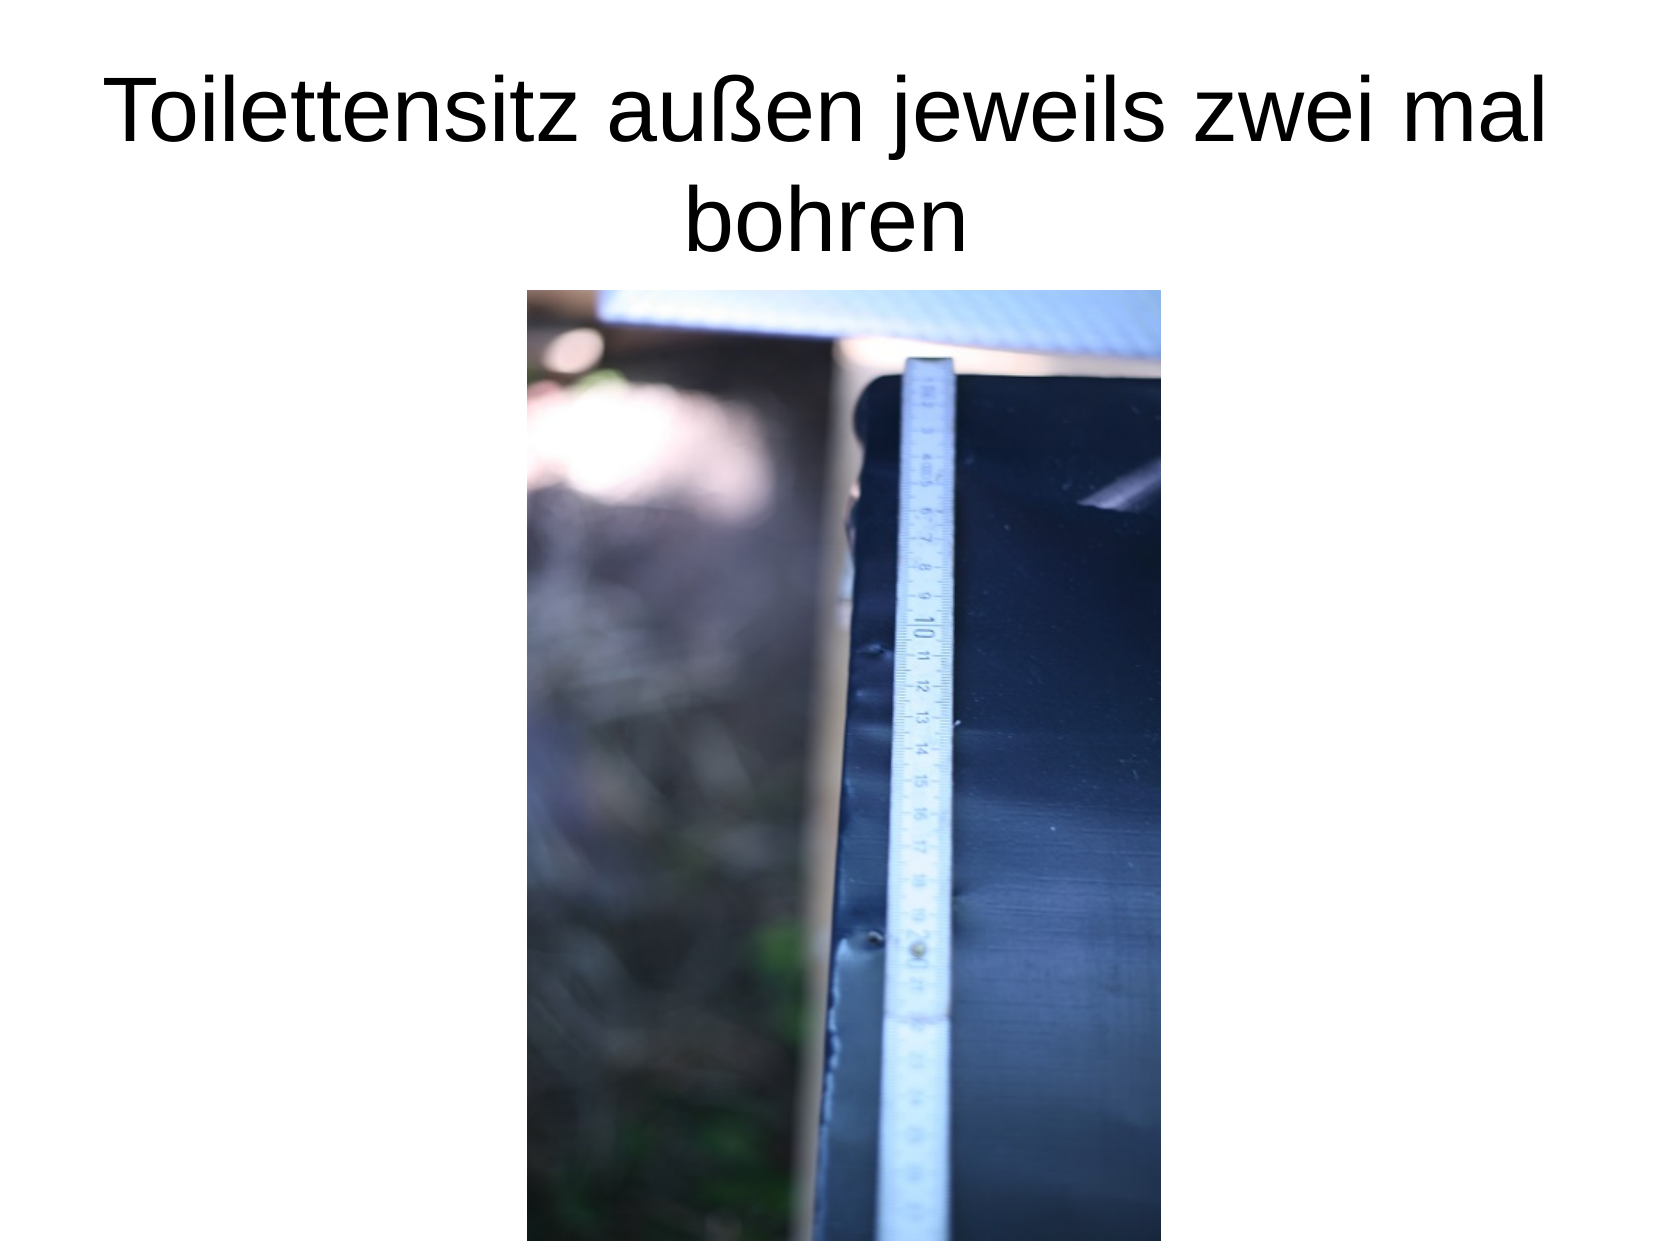

# Toilettensitz außen jeweils zwei mal bohren